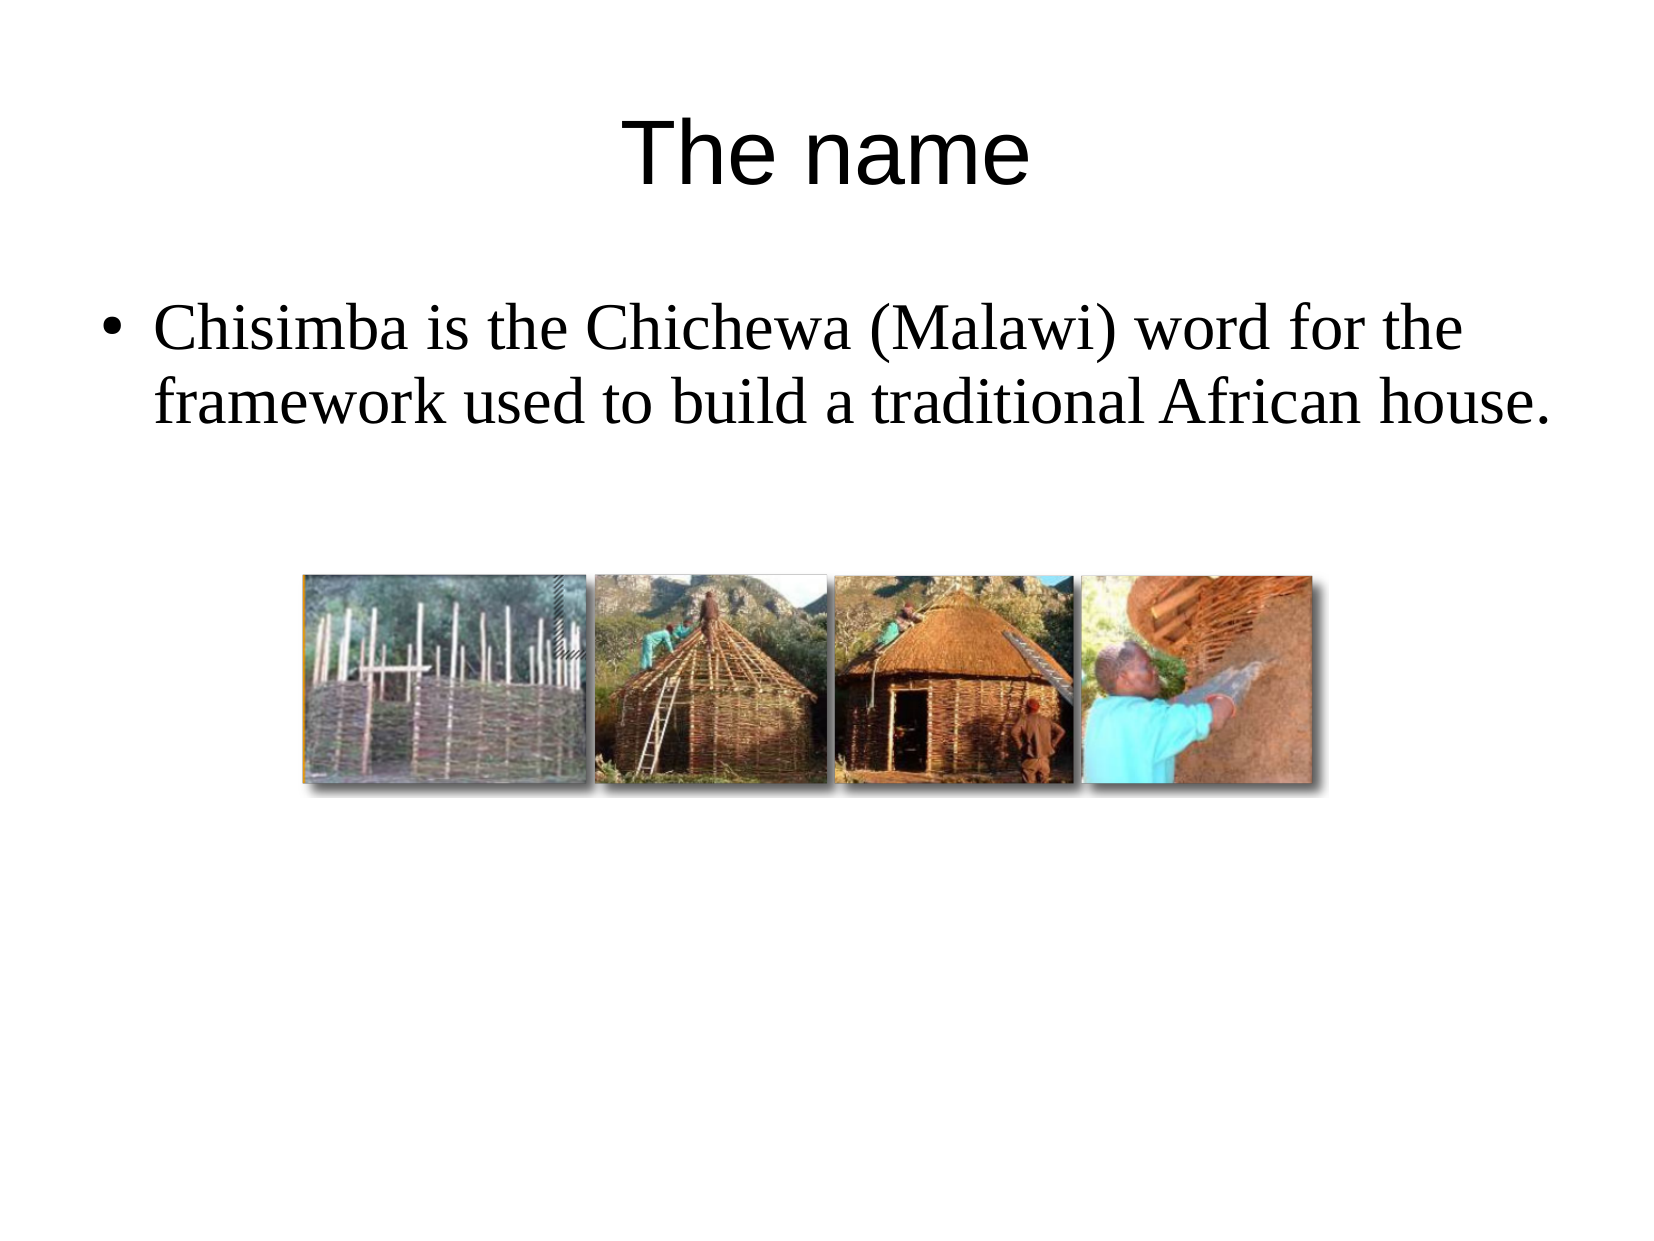

# The name
Chisimba is the Chichewa (Malawi) word for the framework used to build a traditional African house.